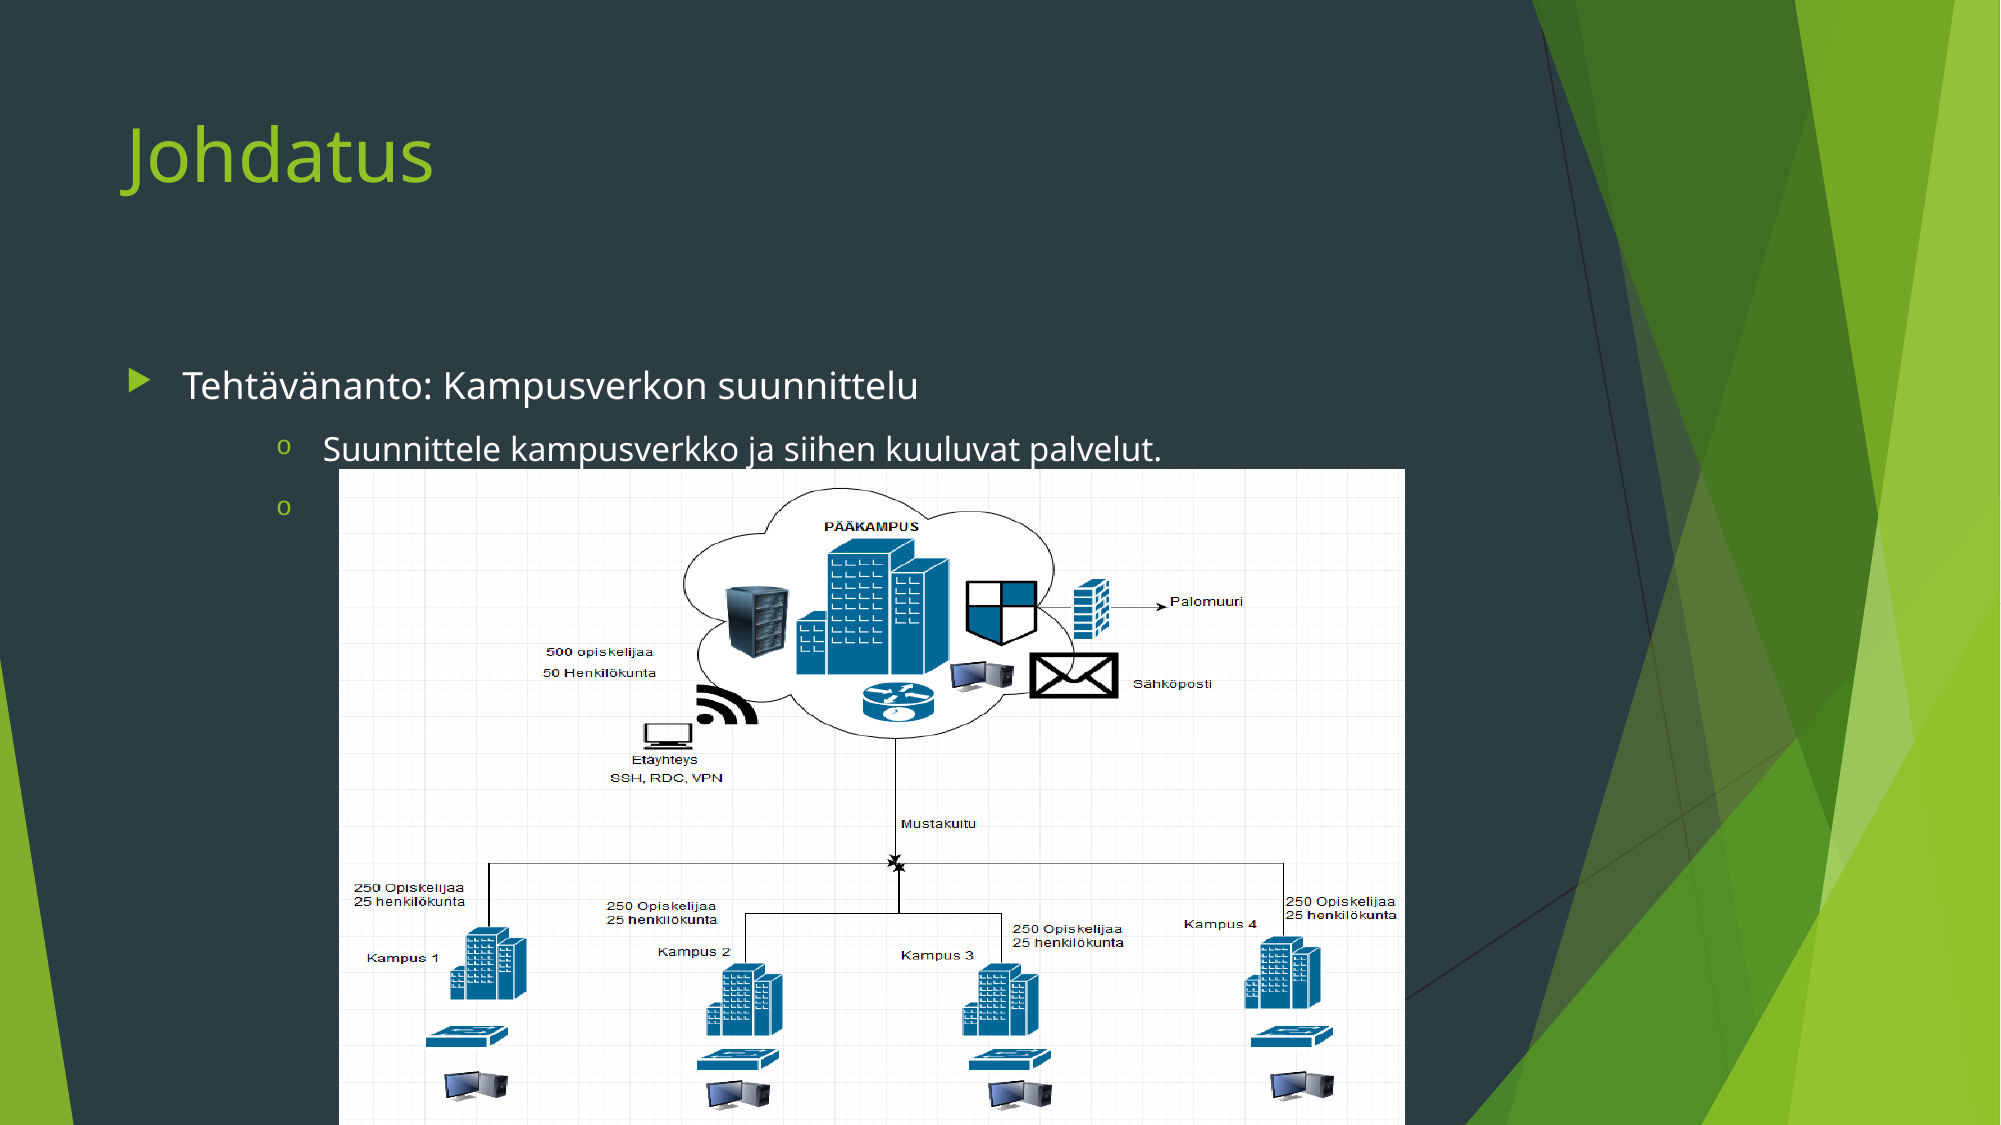

# Johdatus
Tehtävänanto: Kampusverkon suunnittelu
Suunnittele kampusverkko ja siihen kuuluvat palvelut.